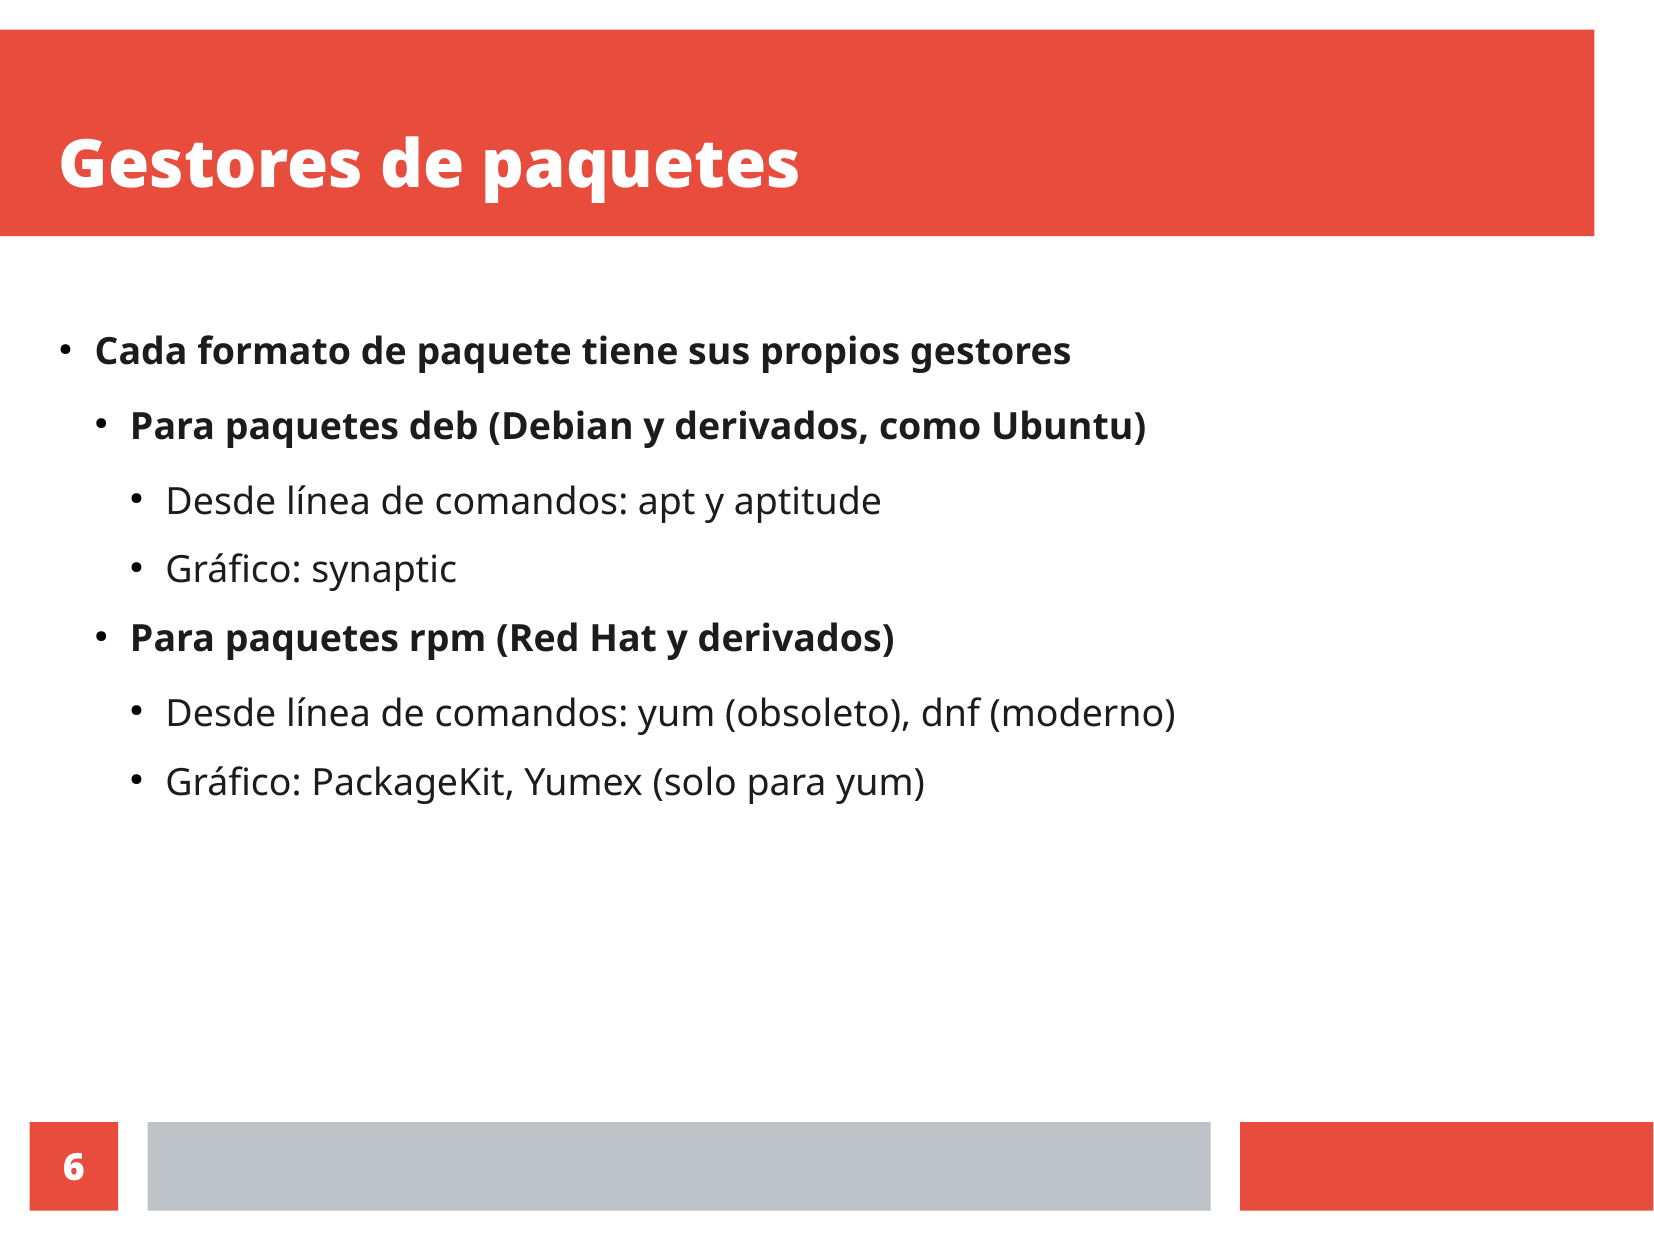

# Gestores de paquetes
Cada formato de paquete tiene sus propios gestores
Para paquetes deb (Debian y derivados, como Ubuntu)
Desde línea de comandos: apt y aptitude
Gráfico: synaptic
Para paquetes rpm (Red Hat y derivados)
Desde línea de comandos: yum (obsoleto), dnf (moderno)
Gráfico: PackageKit, Yumex (solo para yum)
6